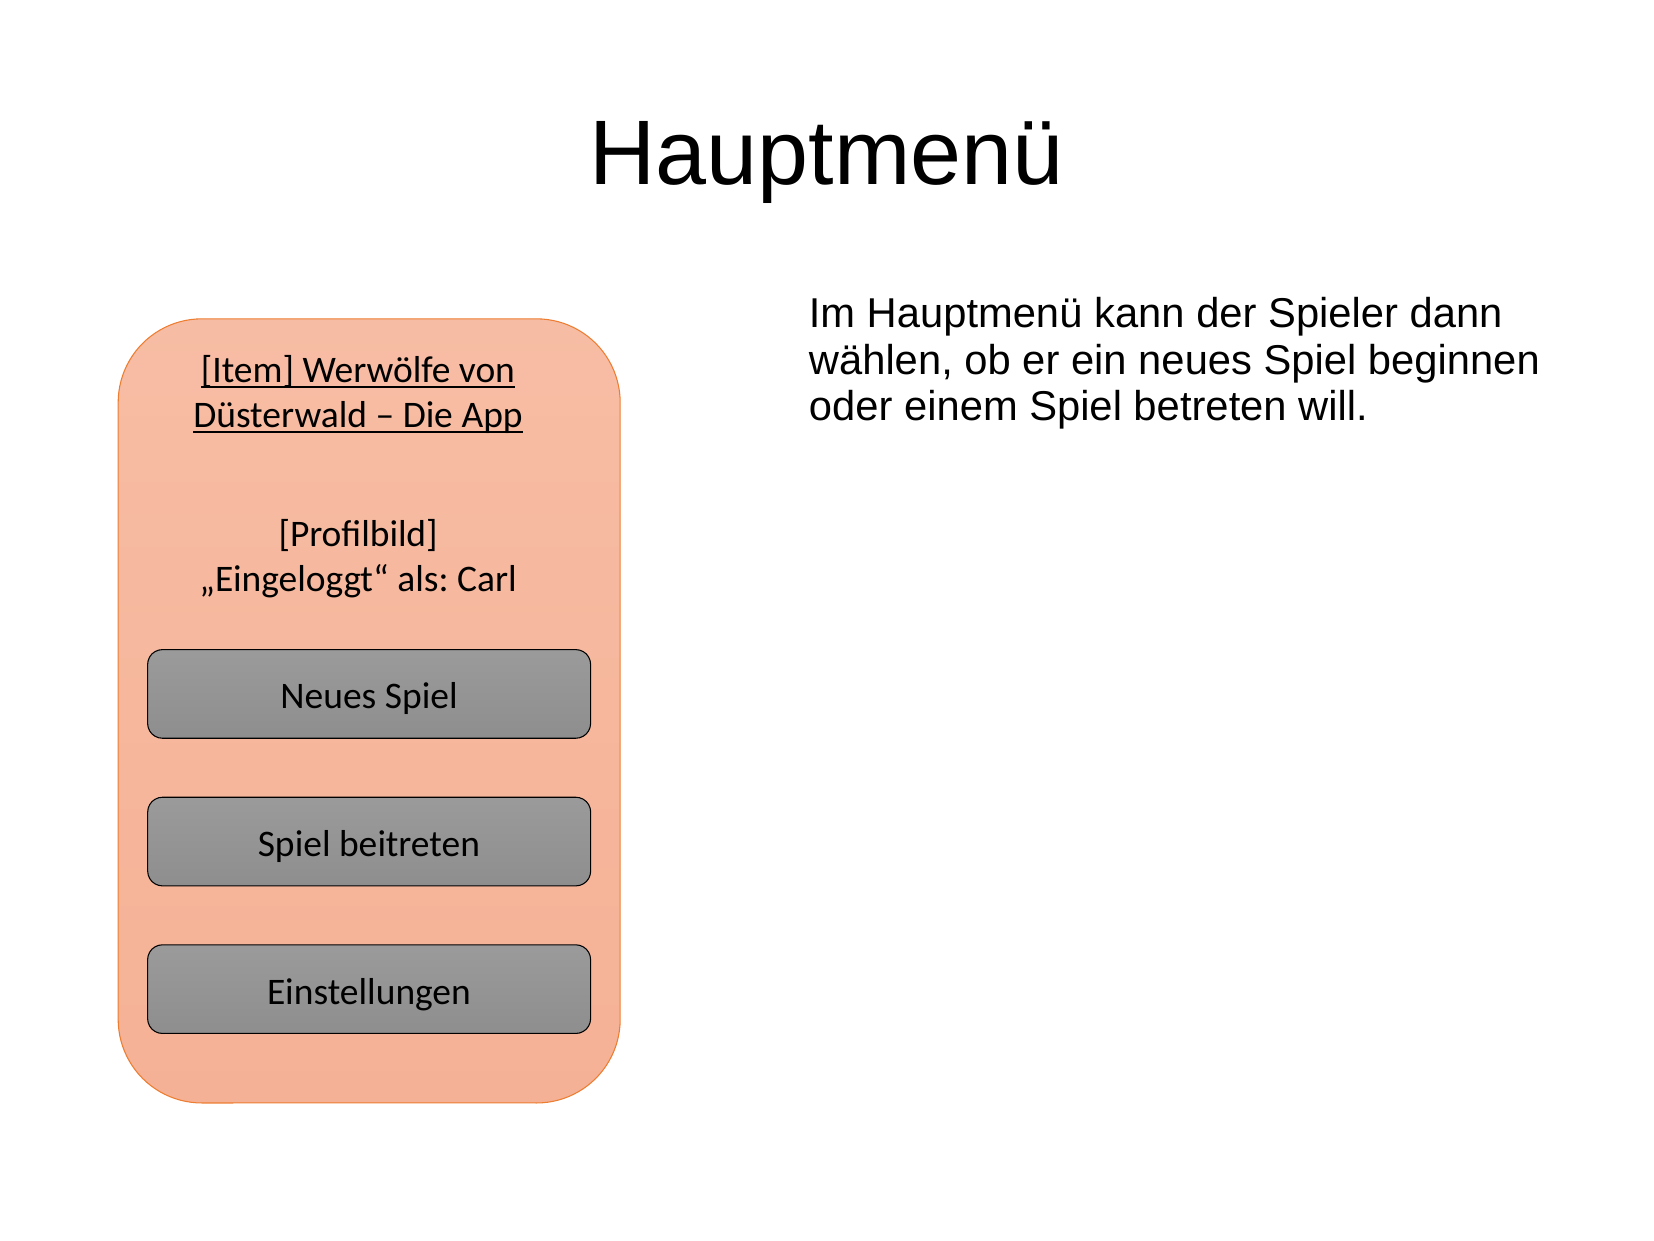

# Hauptmenü
Im Hauptmenü kann der Spieler dann wählen, ob er ein neues Spiel beginnen oder einem Spiel betreten will.
[Item] Werwölfe von Düsterwald – Die App
[Profilbild]
„Eingeloggt“ als: Carl
Neues Spiel
Spiel beitreten
Einstellungen